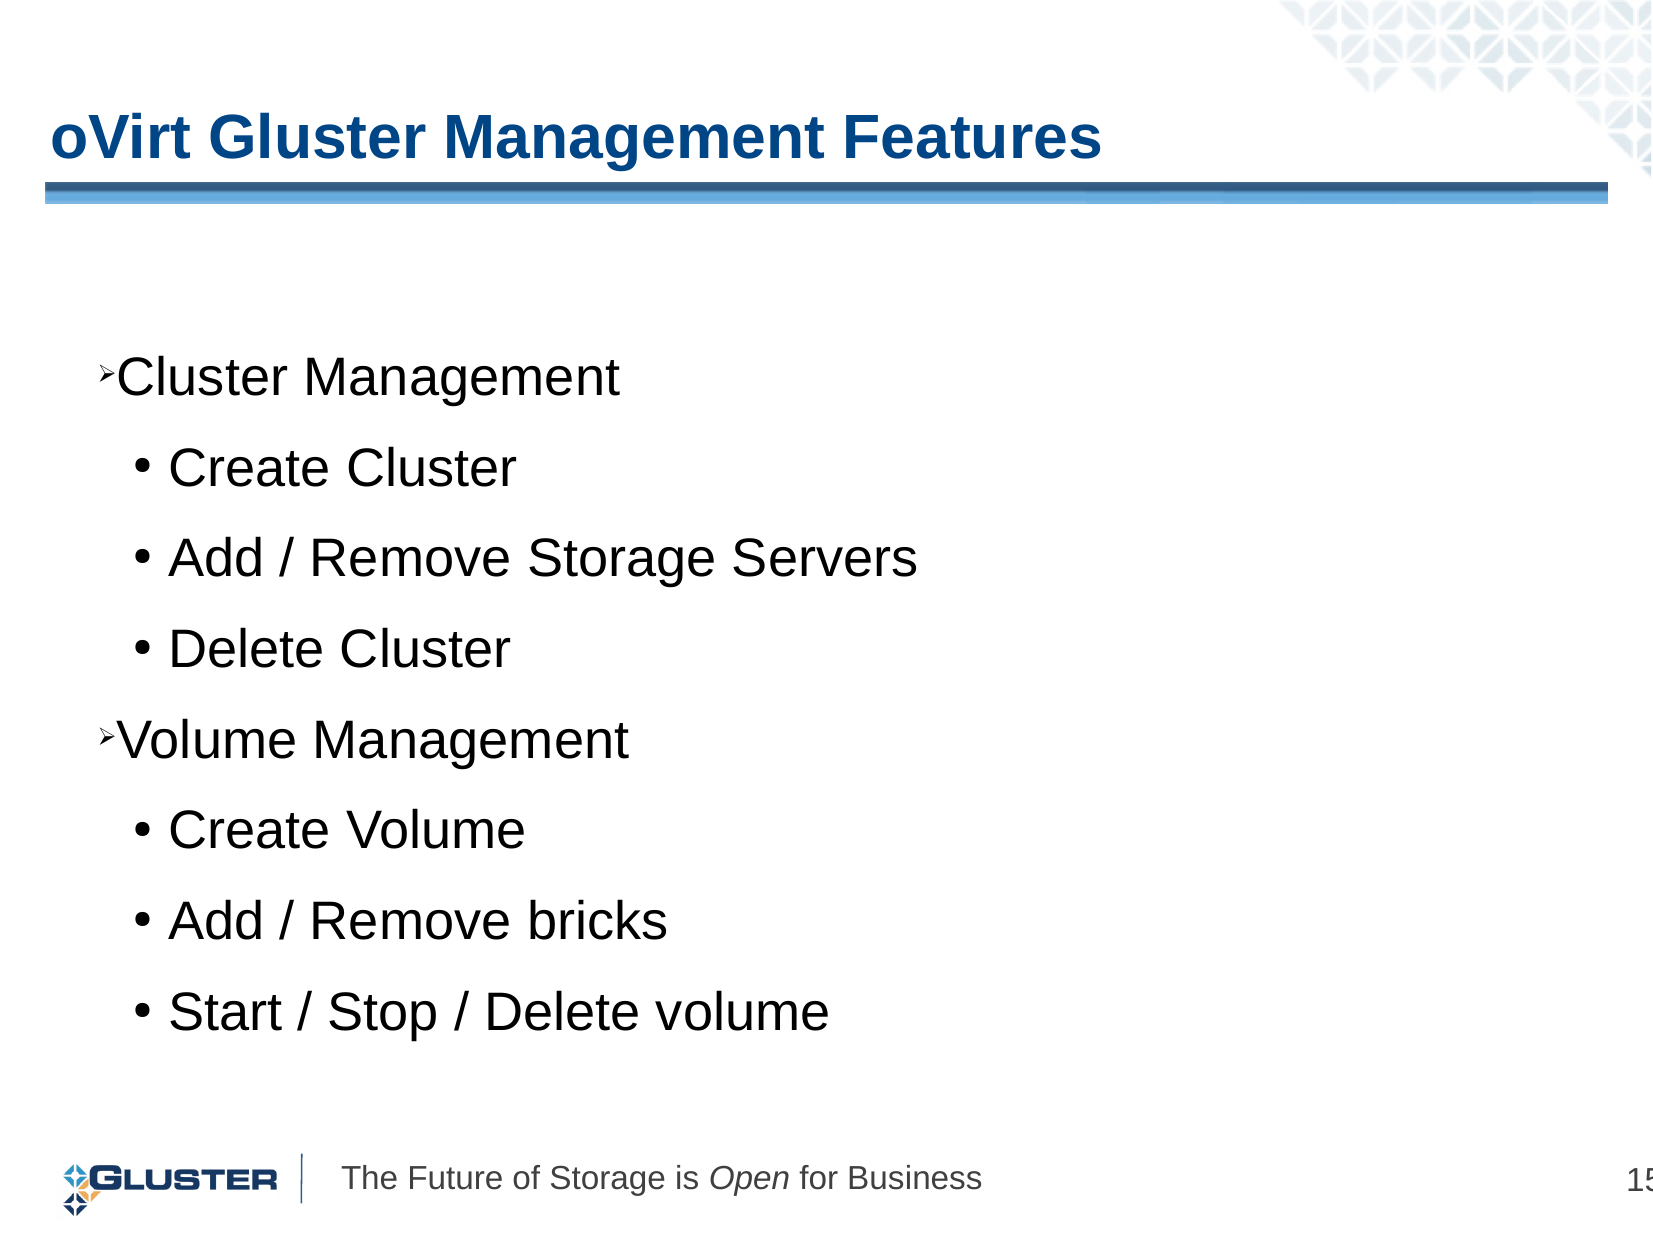

oVirt Gluster Management Features
Cluster Management
Create Cluster
Add / Remove Storage Servers
Delete Cluster
Volume Management
Create Volume
Add / Remove bricks
Start / Stop / Delete volume